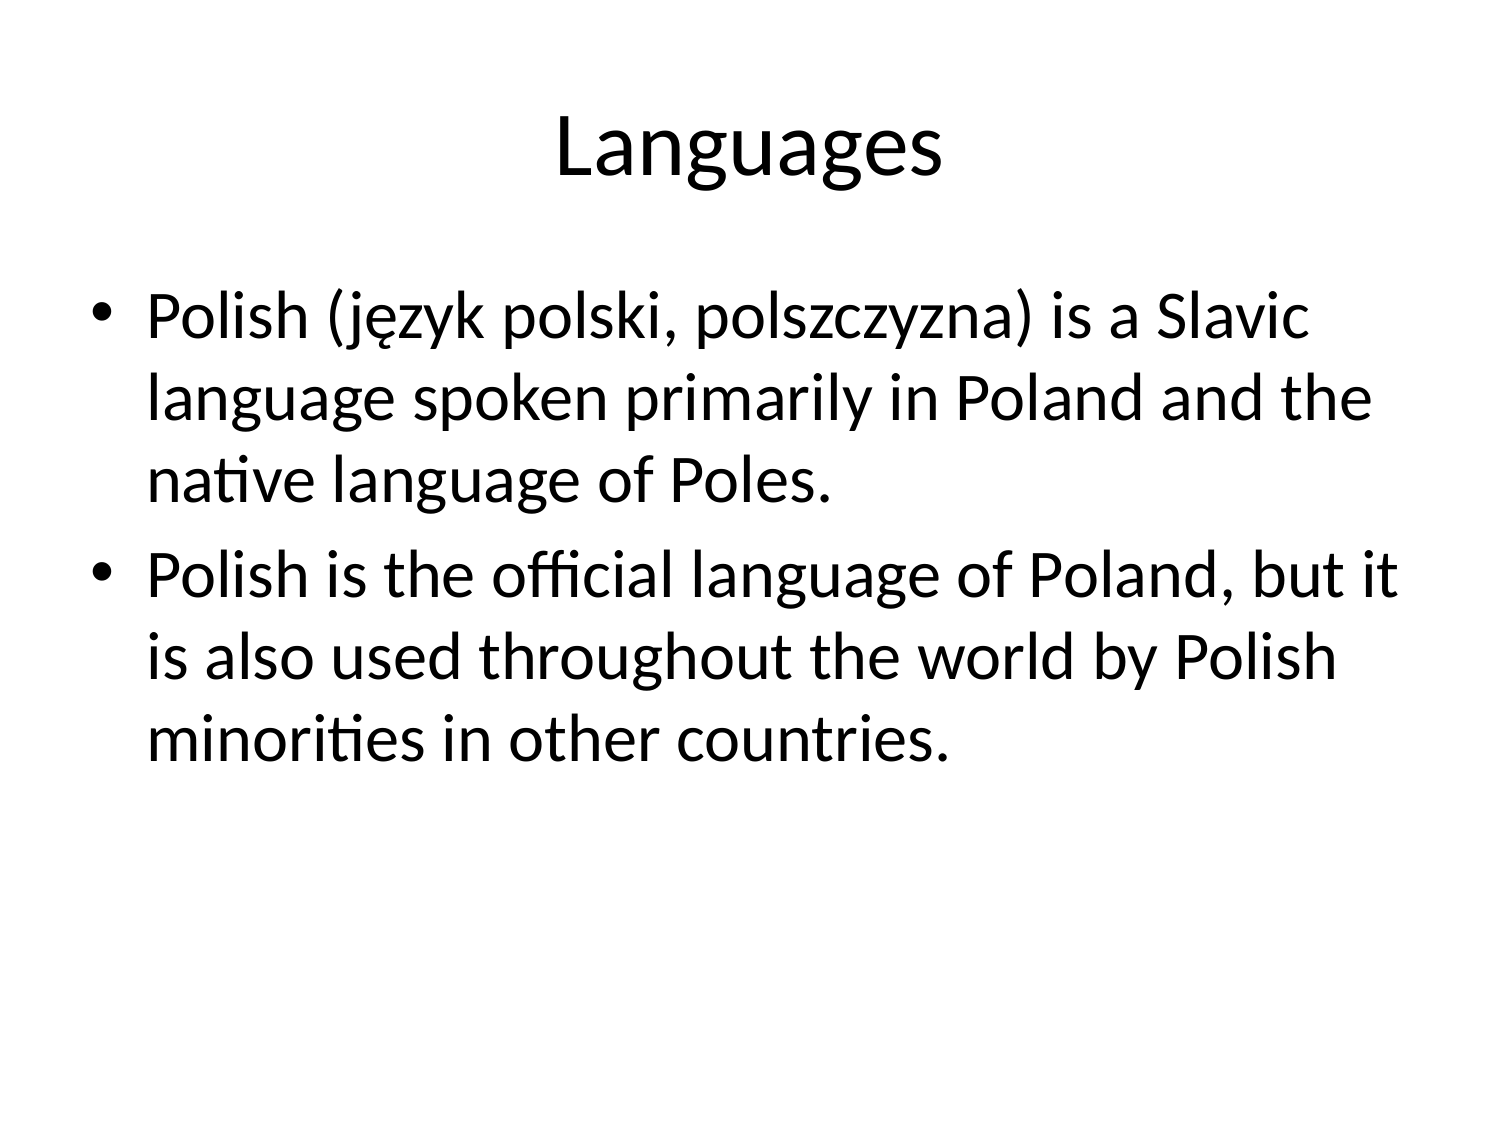

# Languages
Polish (język polski, polszczyzna) is a Slavic language spoken primarily in Poland and the native language of Poles.
Polish is the official language of Poland, but it is also used throughout the world by Polish minorities in other countries.